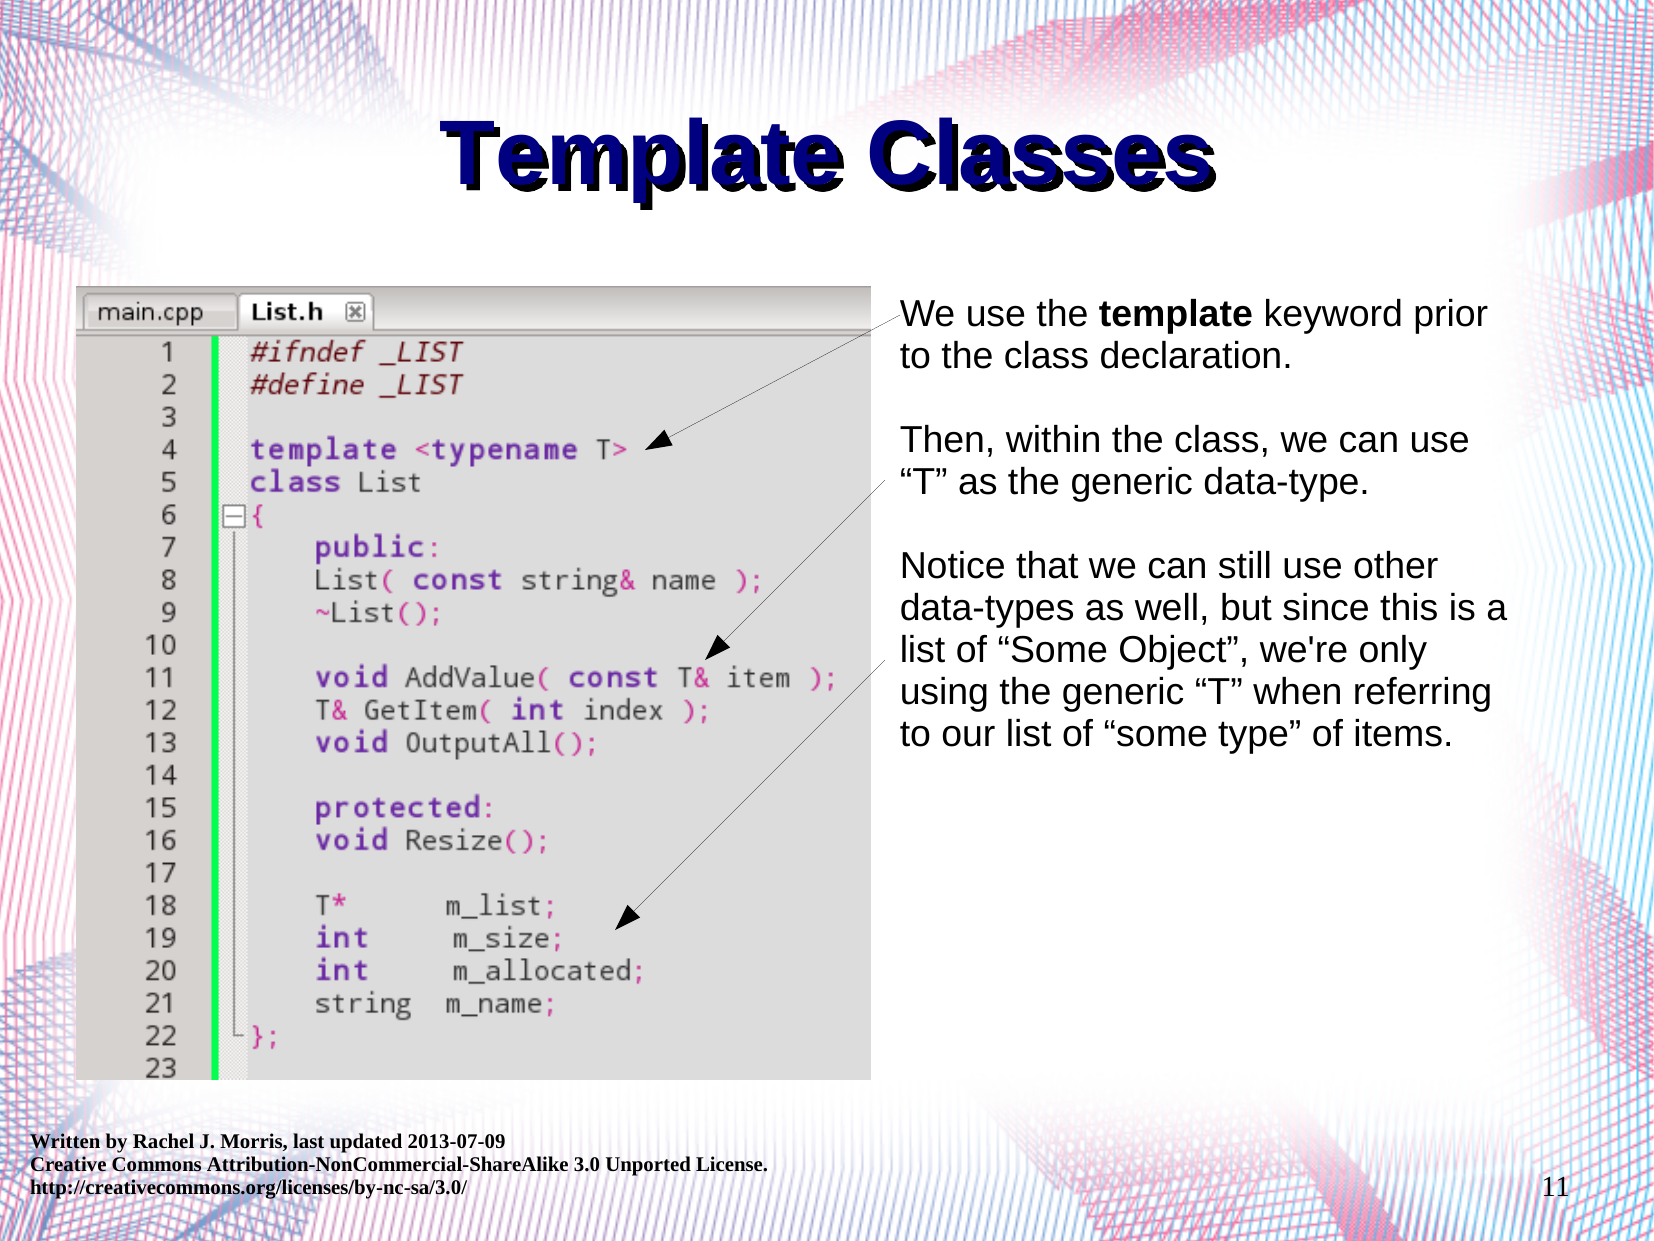

# Template Classes
We use the template keyword prior to the class declaration.
Then, within the class, we can use “T” as the generic data-type.
Notice that we can still use other data-types as well, but since this is a list of “Some Object”, we're only using the generic “T” when referring to our list of “some type” of items.
11